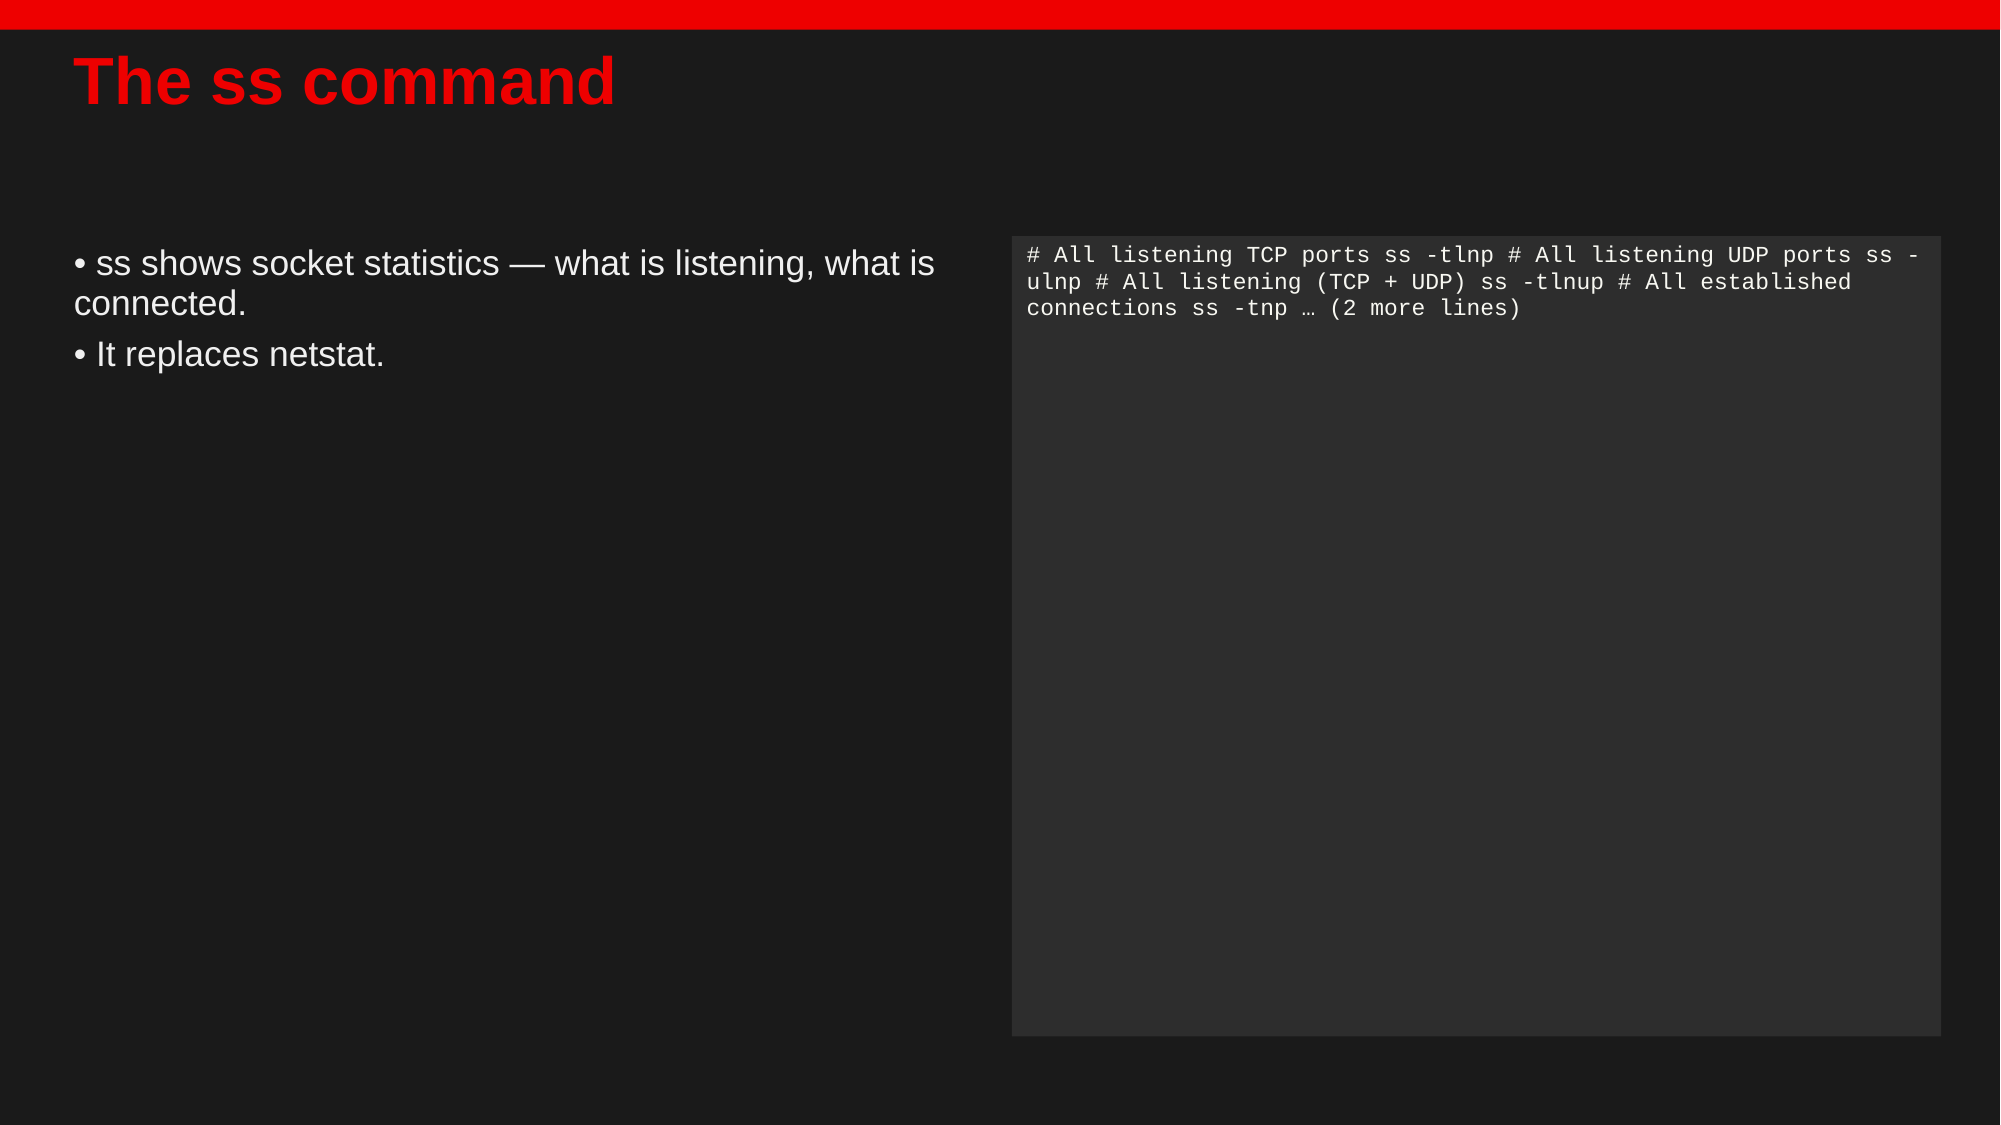

The ss command
• ss shows socket statistics — what is listening, what is connected.
• It replaces netstat.
# All listening TCP ports ss -tlnp # All listening UDP ports ss -ulnp # All listening (TCP + UDP) ss -tlnup # All established connections ss -tnp … (2 more lines)